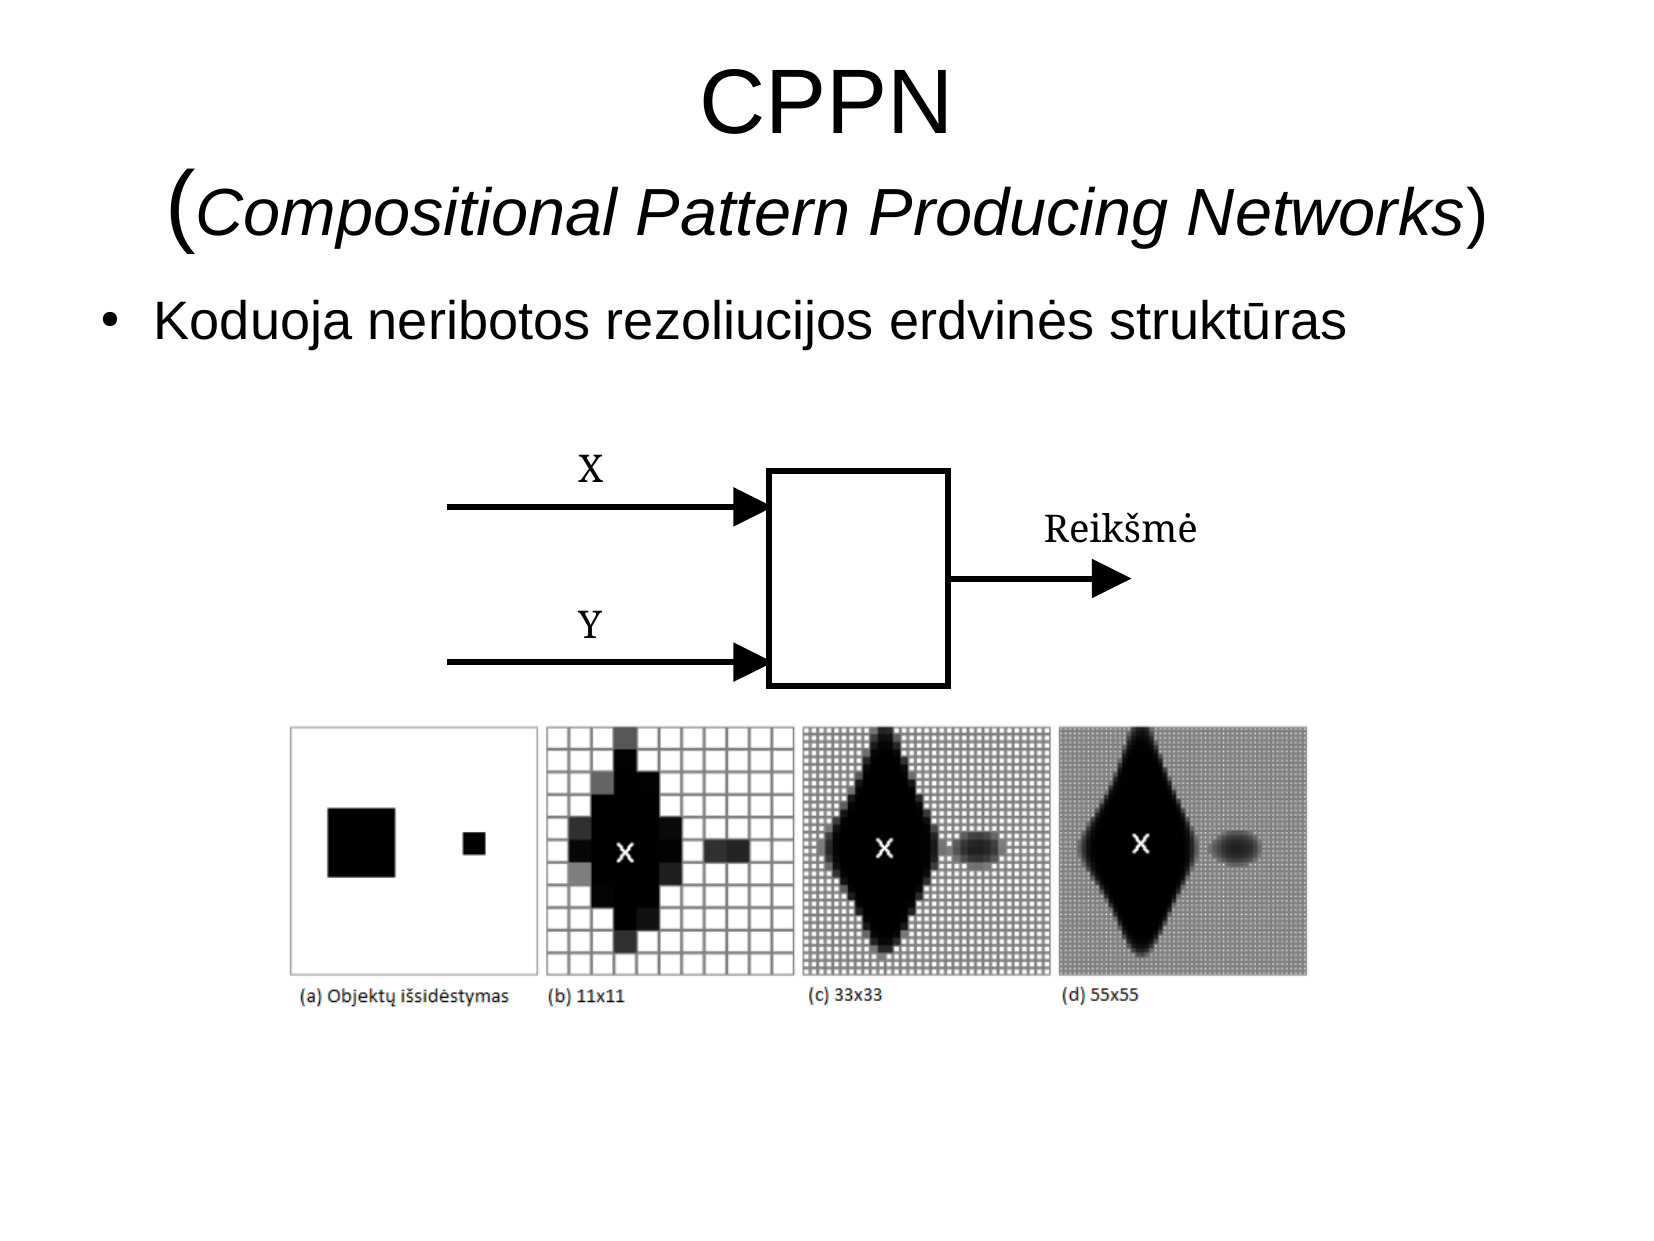

# CPPN (Compositional Pattern Producing Networks)
Koduoja neribotos rezoliucijos erdvinės struktūras